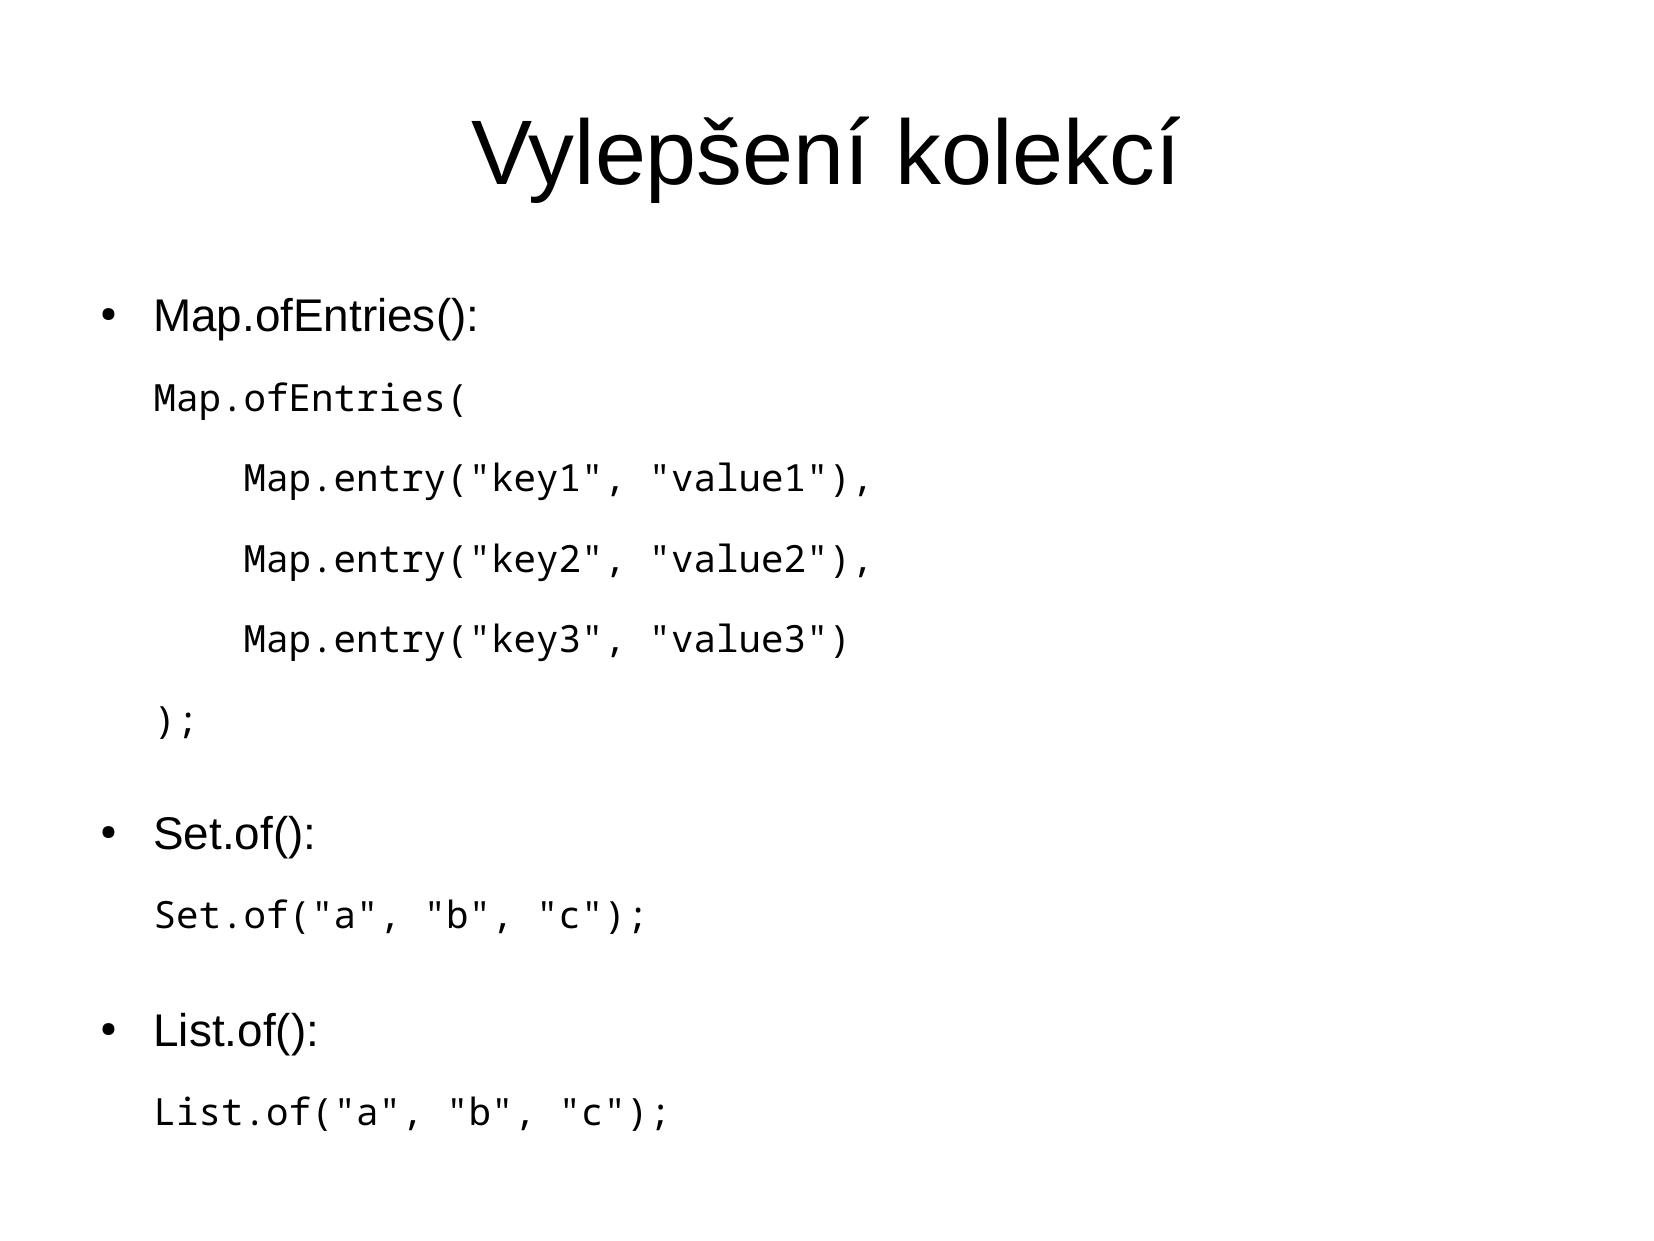

# Vylepšení kolekcí
Map.ofEntries():
Map.ofEntries(
 Map.entry("key1", "value1"),
 Map.entry("key2", "value2"),
 Map.entry("key3", "value3")
);
Set.of():
Set.of("a", "b", "c");
List.of():
List.of("a", "b", "c");